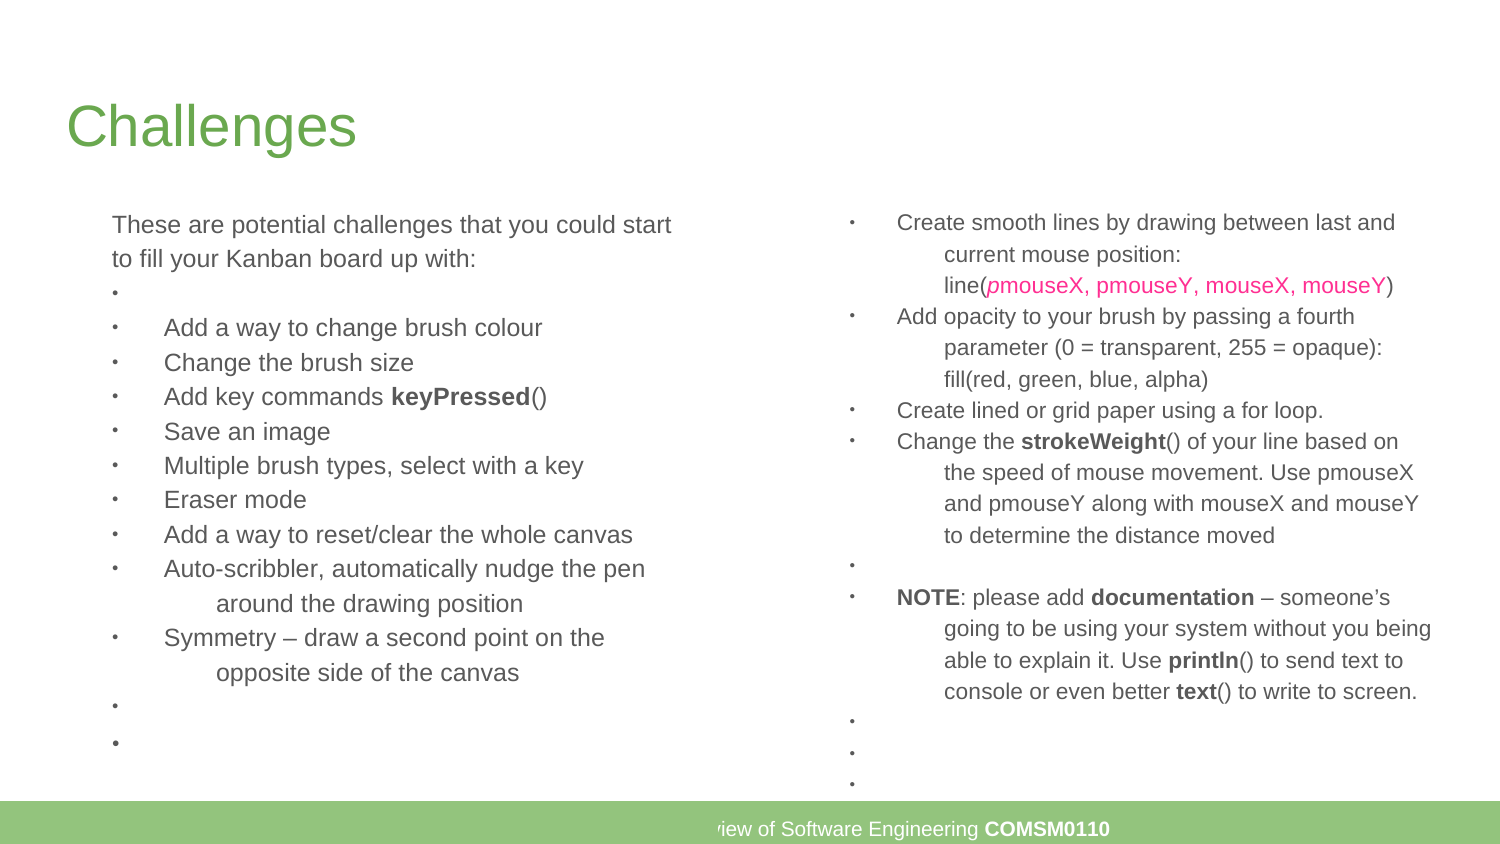

# Challenges
These are potential challenges that you could start to fill your Kanban board up with:
Add a way to change brush colour
Change the brush size
Add key commands keyPressed()
Save an image
Multiple brush types, select with a key
Eraser mode
Add a way to reset/clear the whole canvas
Auto-scribbler, automatically nudge the pen around the drawing position
Symmetry – draw a second point on the opposite side of the canvas
Create smooth lines by drawing between last and current mouse position:
line(pmouseX, pmouseY, mouseX, mouseY)
Add opacity to your brush by passing a fourth parameter (0 = transparent, 255 = opaque):
fill(red, green, blue, alpha)
Create lined or grid paper using a for loop.
Change the strokeWeight() of your line based on the speed of mouse movement. Use pmouseX and pmouseY along with mouseX and mouseY to determine the distance moved
NOTE: please add documentation – someone’s going to be using your system without you being able to explain it. Use println() to send text to console or even better text() to write to screen.